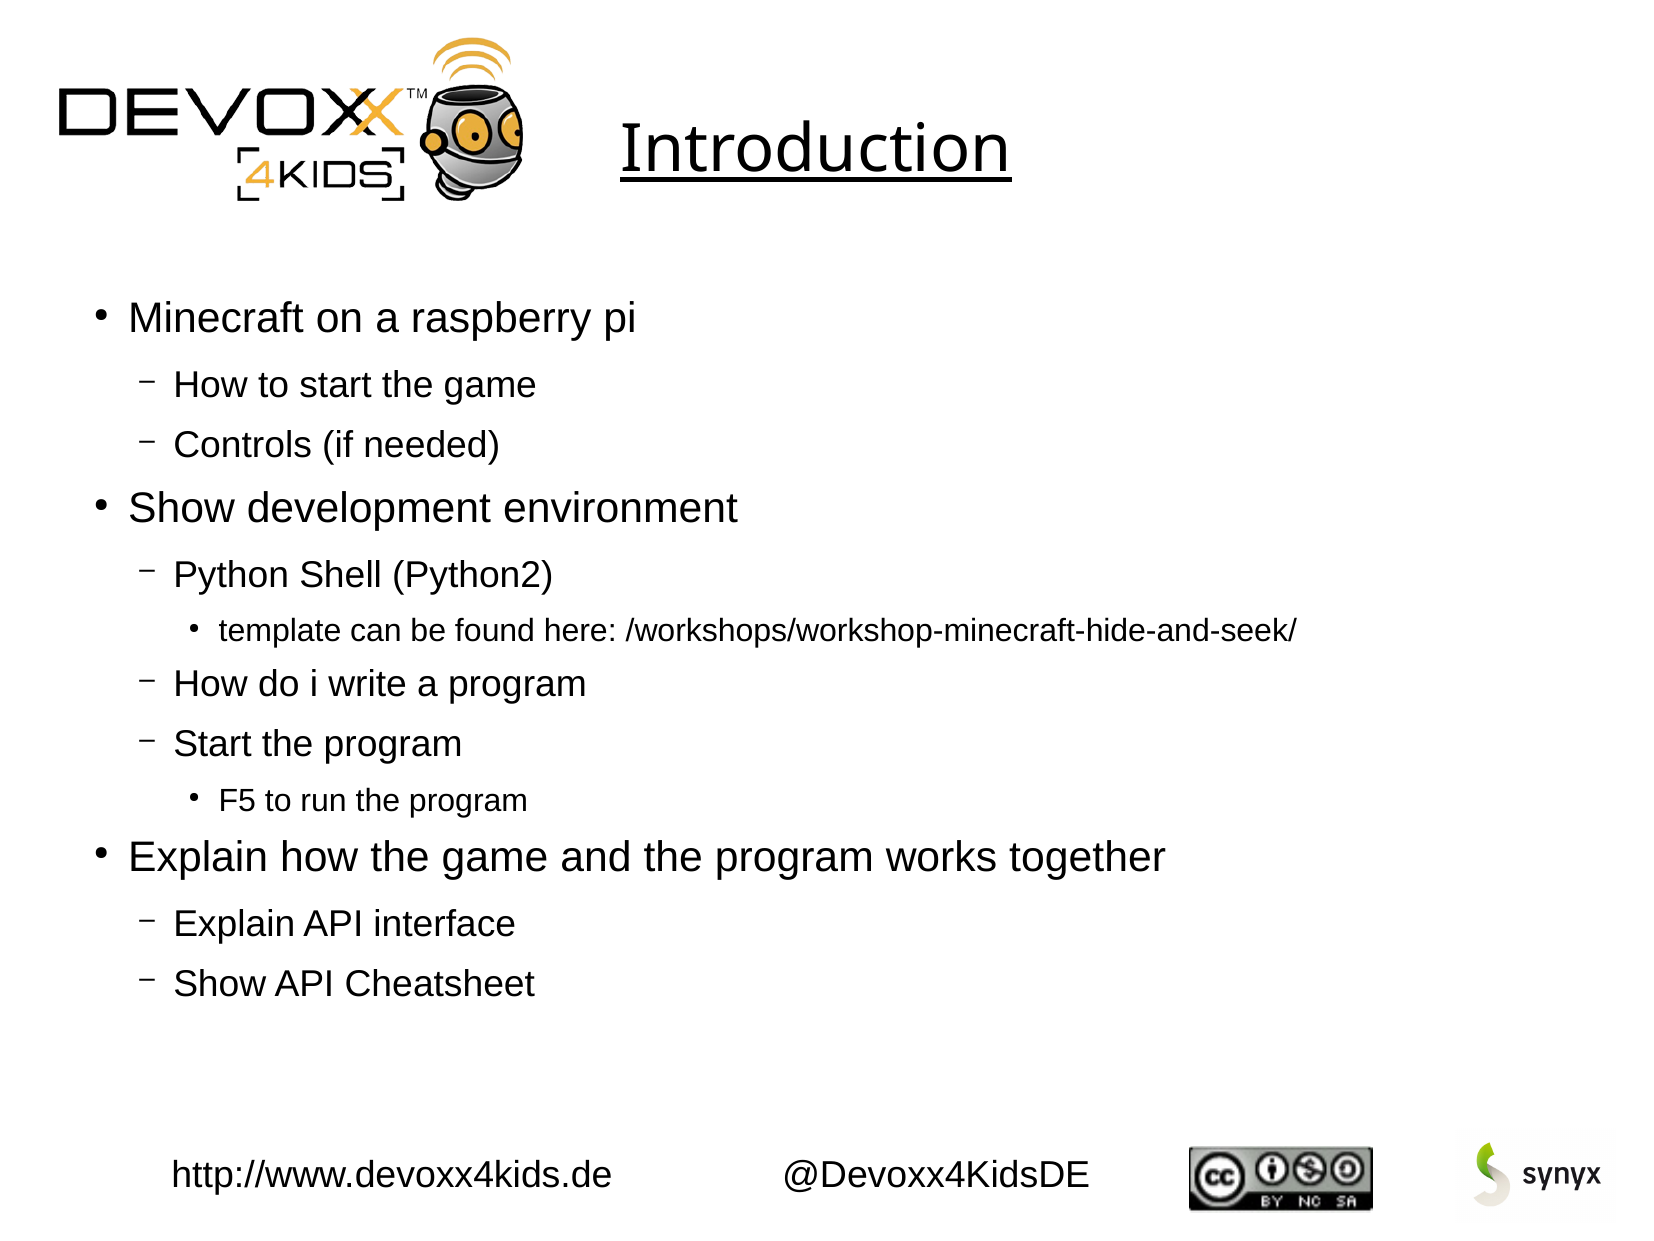

Introduction
# Minecraft on a raspberry pi
How to start the game
Controls (if needed)
Show development environment
Python Shell (Python2)
template can be found here: /workshops/workshop-minecraft-hide-and-seek/
How do i write a program
Start the program
F5 to run the program
Explain how the game and the program works together
Explain API interface
Show API Cheatsheet